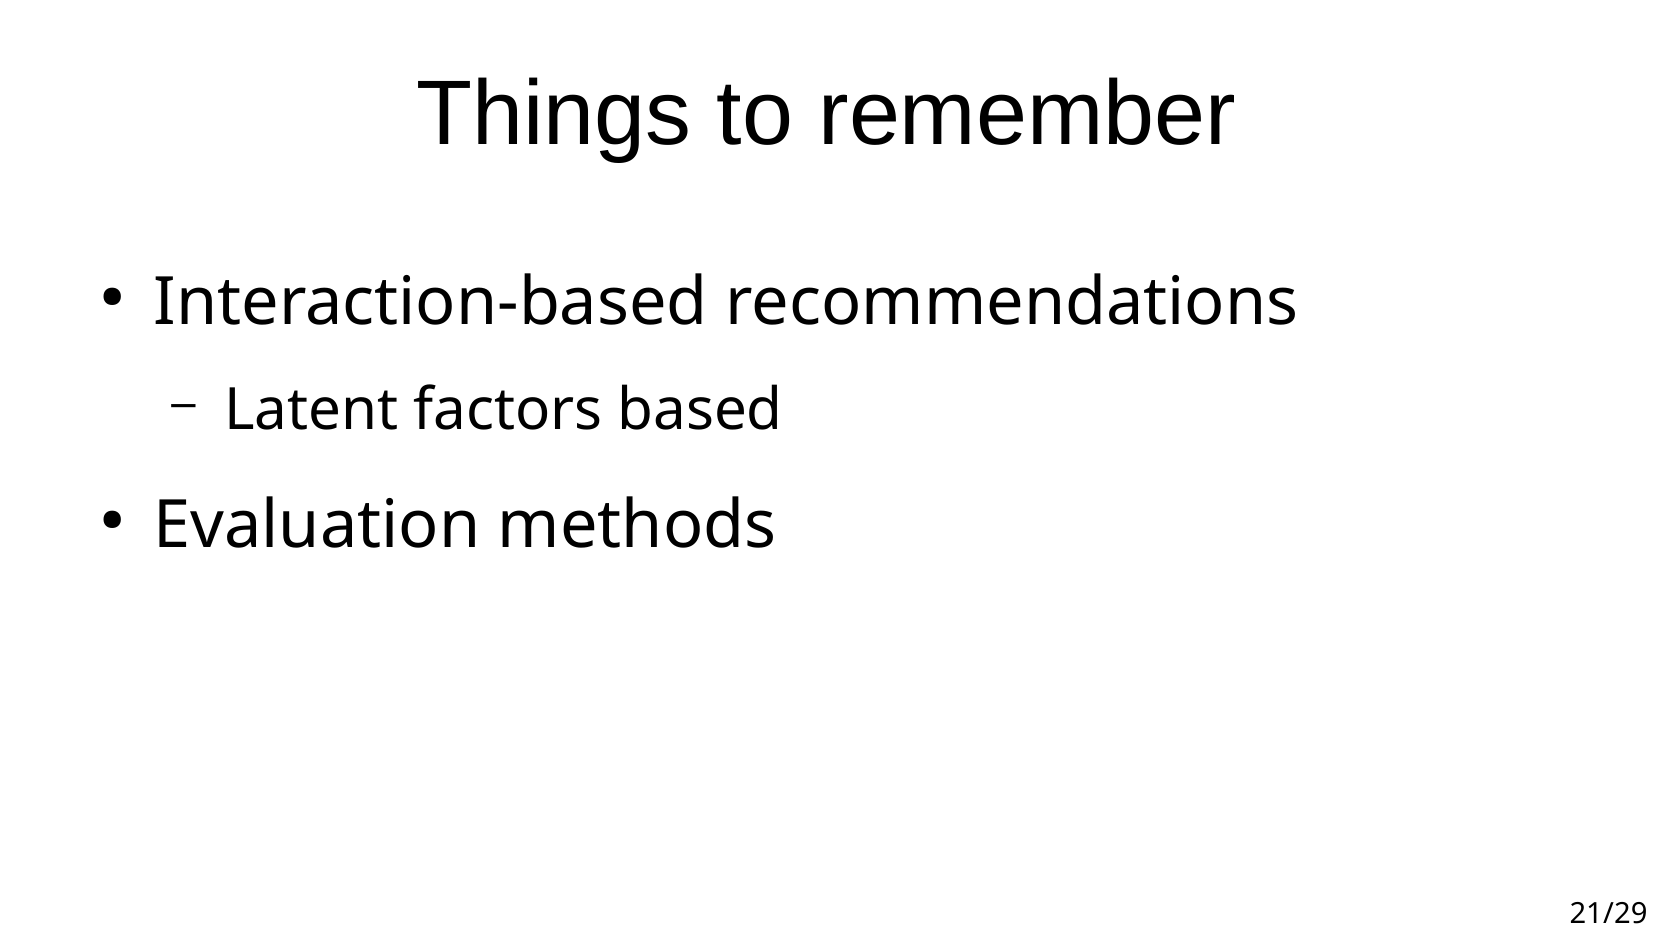

# Things to remember
Interaction-based recommendations
Latent factors based
Evaluation methods
21